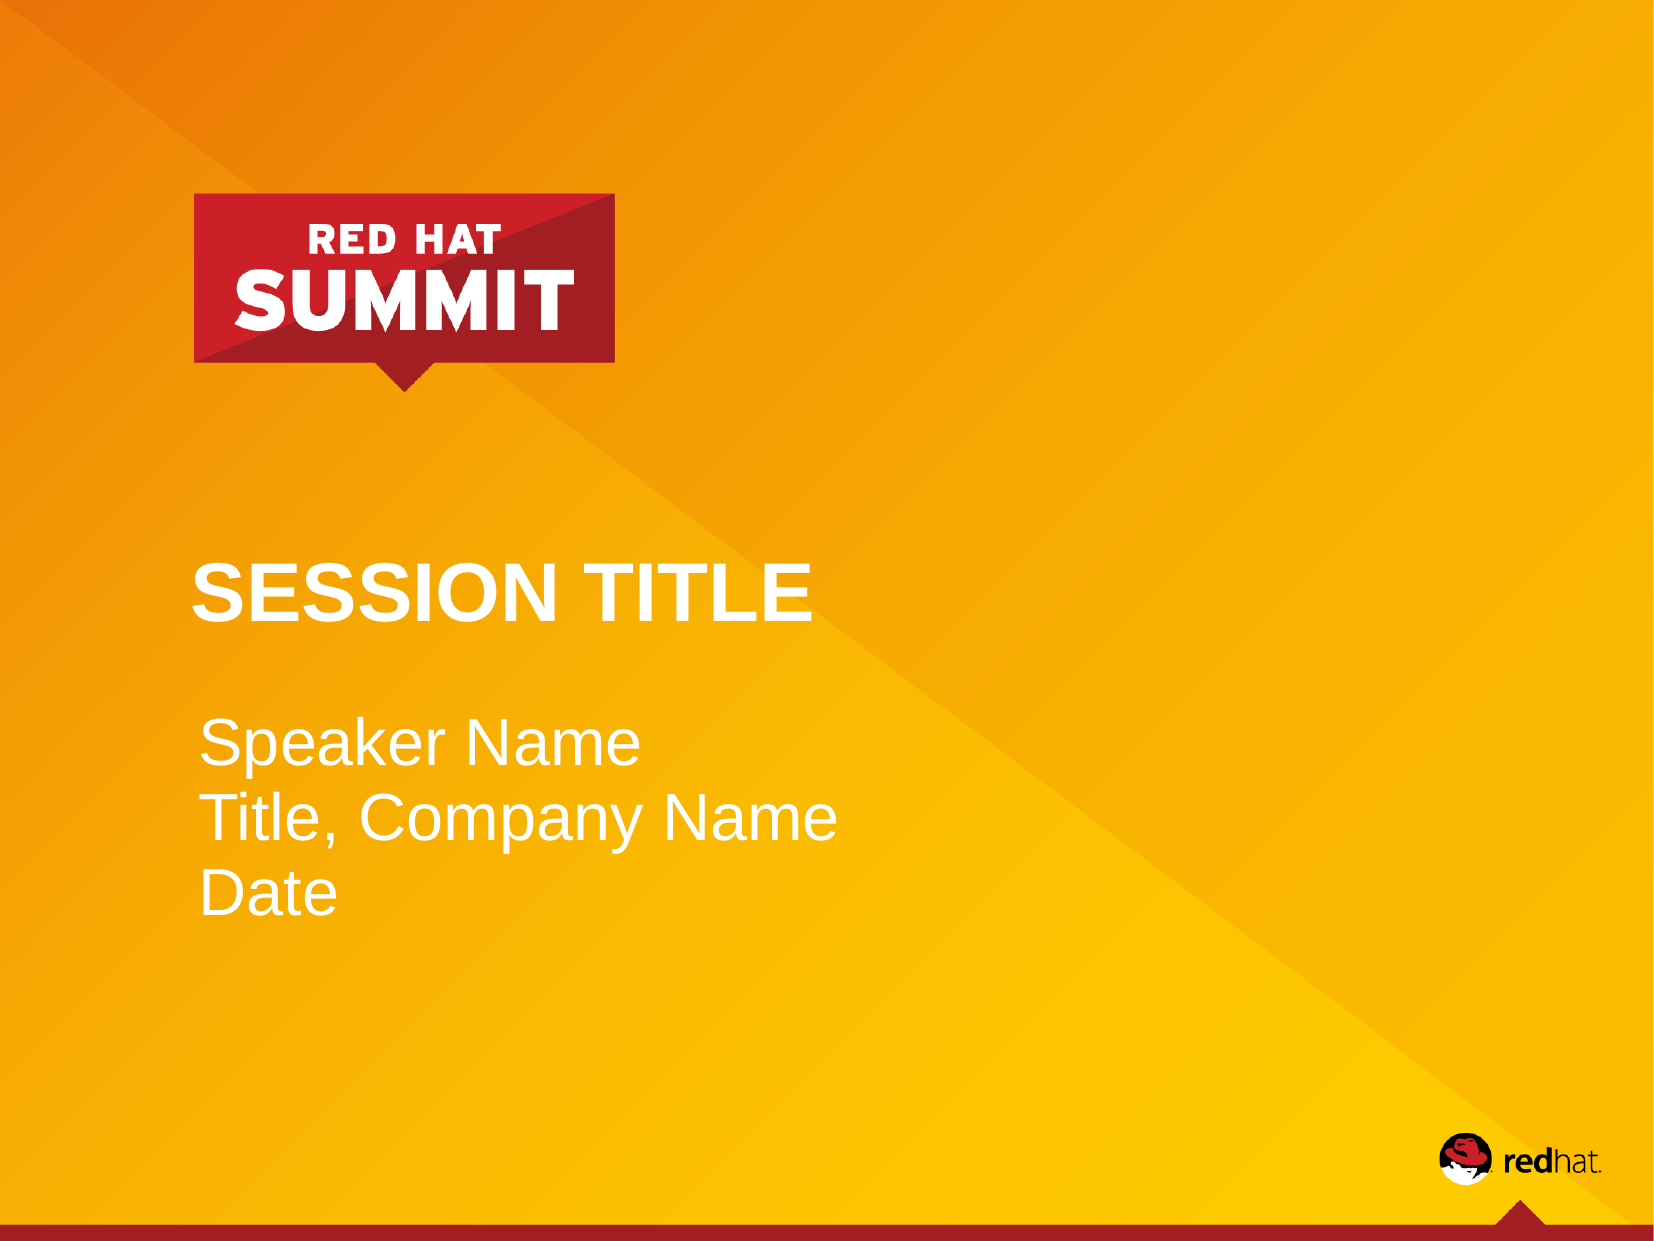

SESSION TITLE
Speaker Name
Title, Company Name
Date